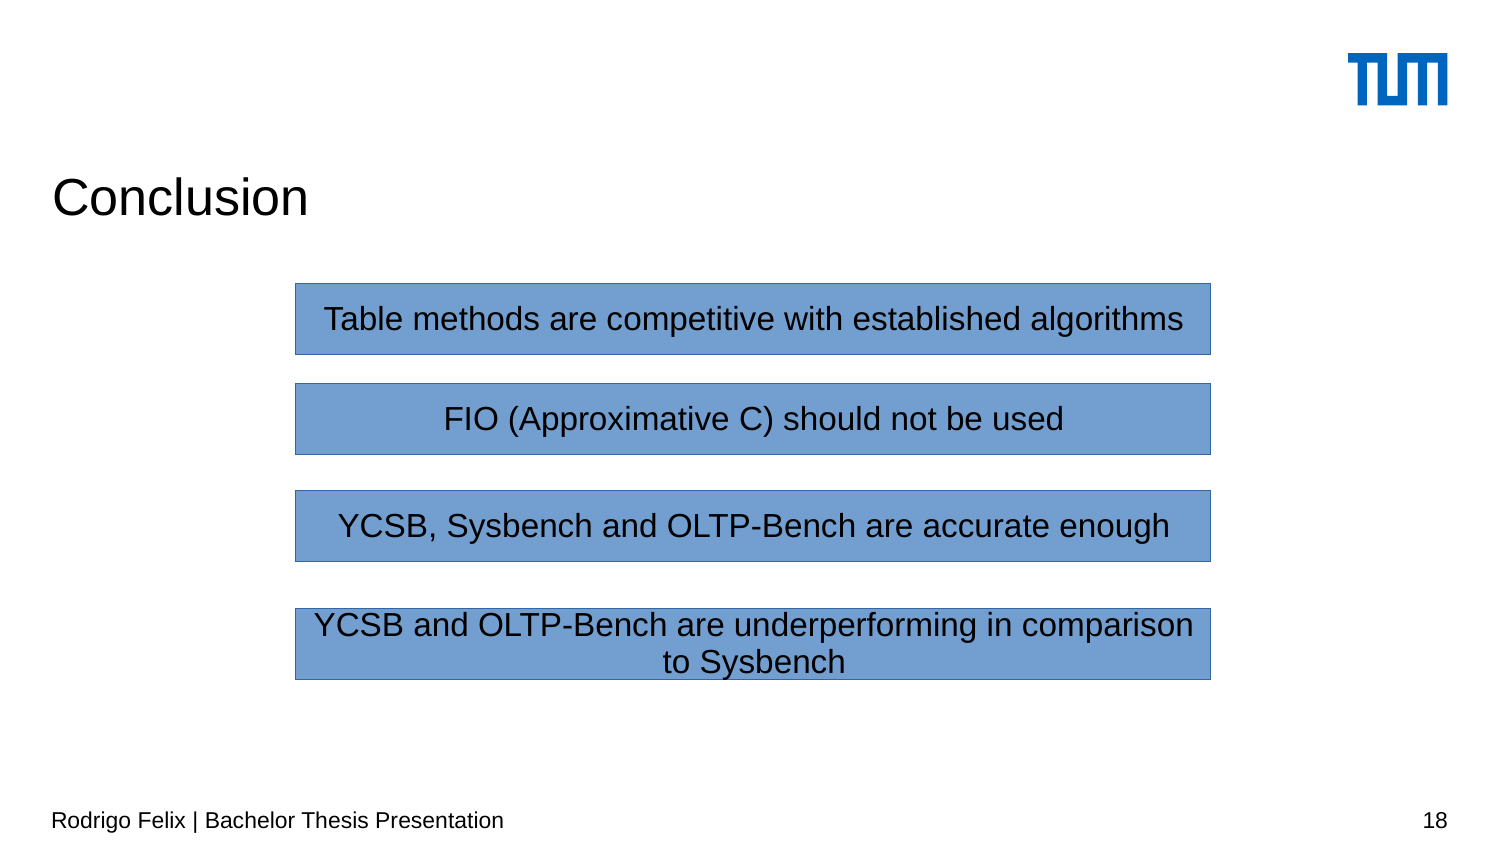

# Conclusion
Table methods are competitive with established algorithms
FIO (Approximative C) should not be used
YCSB, Sysbench and OLTP-Bench are accurate enough
YCSB and OLTP-Bench are underperforming in comparison to Sysbench
Rodrigo Felix | Bachelor Thesis Presentation
18